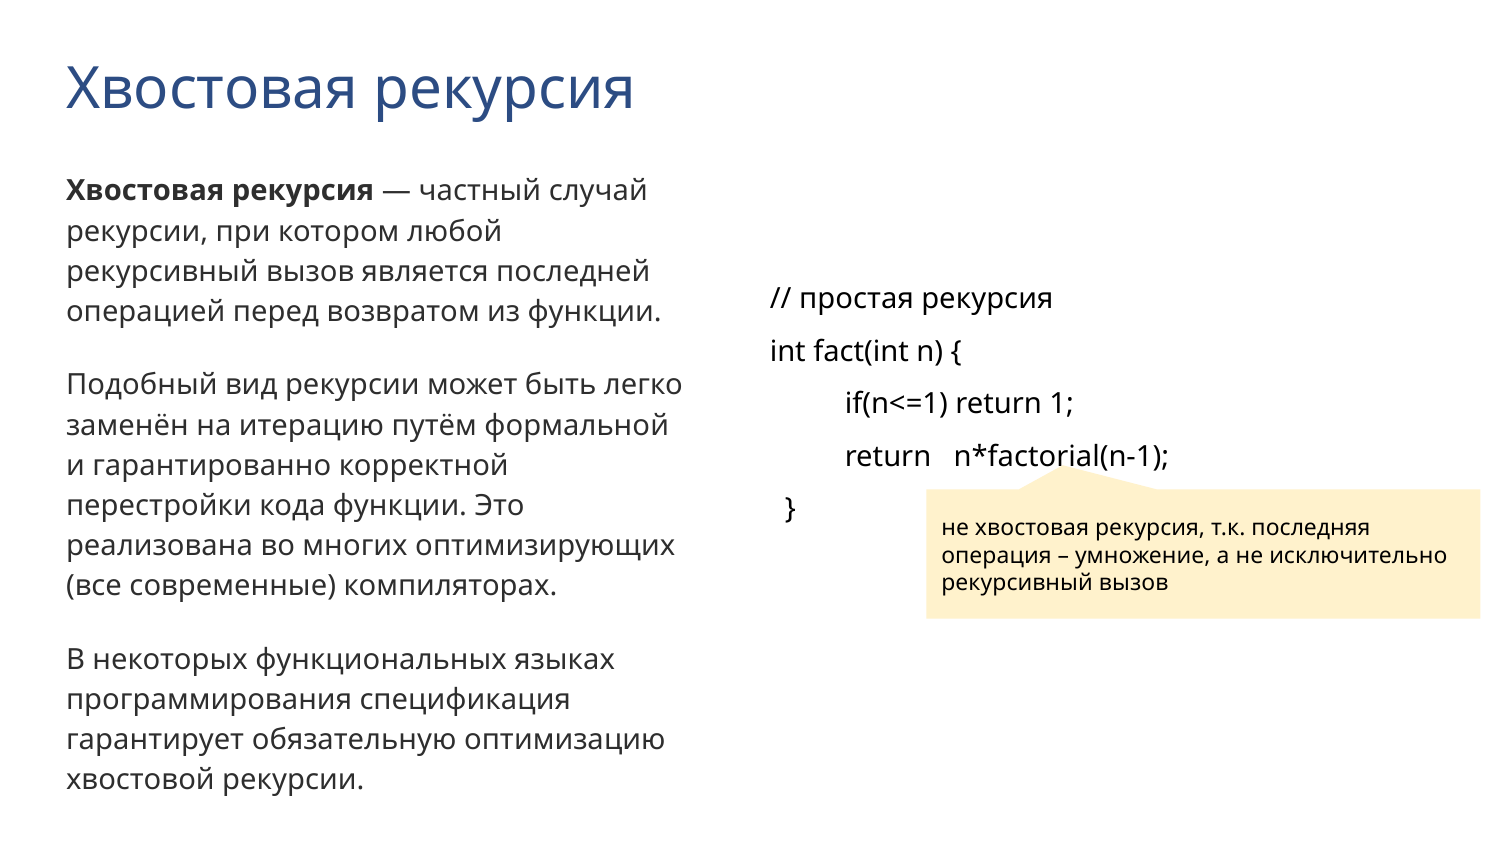

# Хвостовая рекурсия
Хвостовая рекурсия — частный случай рекурсии, при котором любой рекурсивный вызов является последней операцией перед возвратом из функции.
Подобный вид рекурсии может быть легко заменён на итерацию путём формальной и гарантированно корректной перестройки кода функции. Это реализована во многих оптимизирующих (все современные) компиляторах.
В некоторых функциональных языках программирования спецификация гарантирует обязательную оптимизацию хвостовой рекурсии.
// простая рекурсия
int fact(int n) {
	if(n<=1) return 1;
 	return n*factorial(n-1);
 }
не хвостовая рекурсия, т.к. последняя операция – умножение, а не исключительно рекурсивный вызов